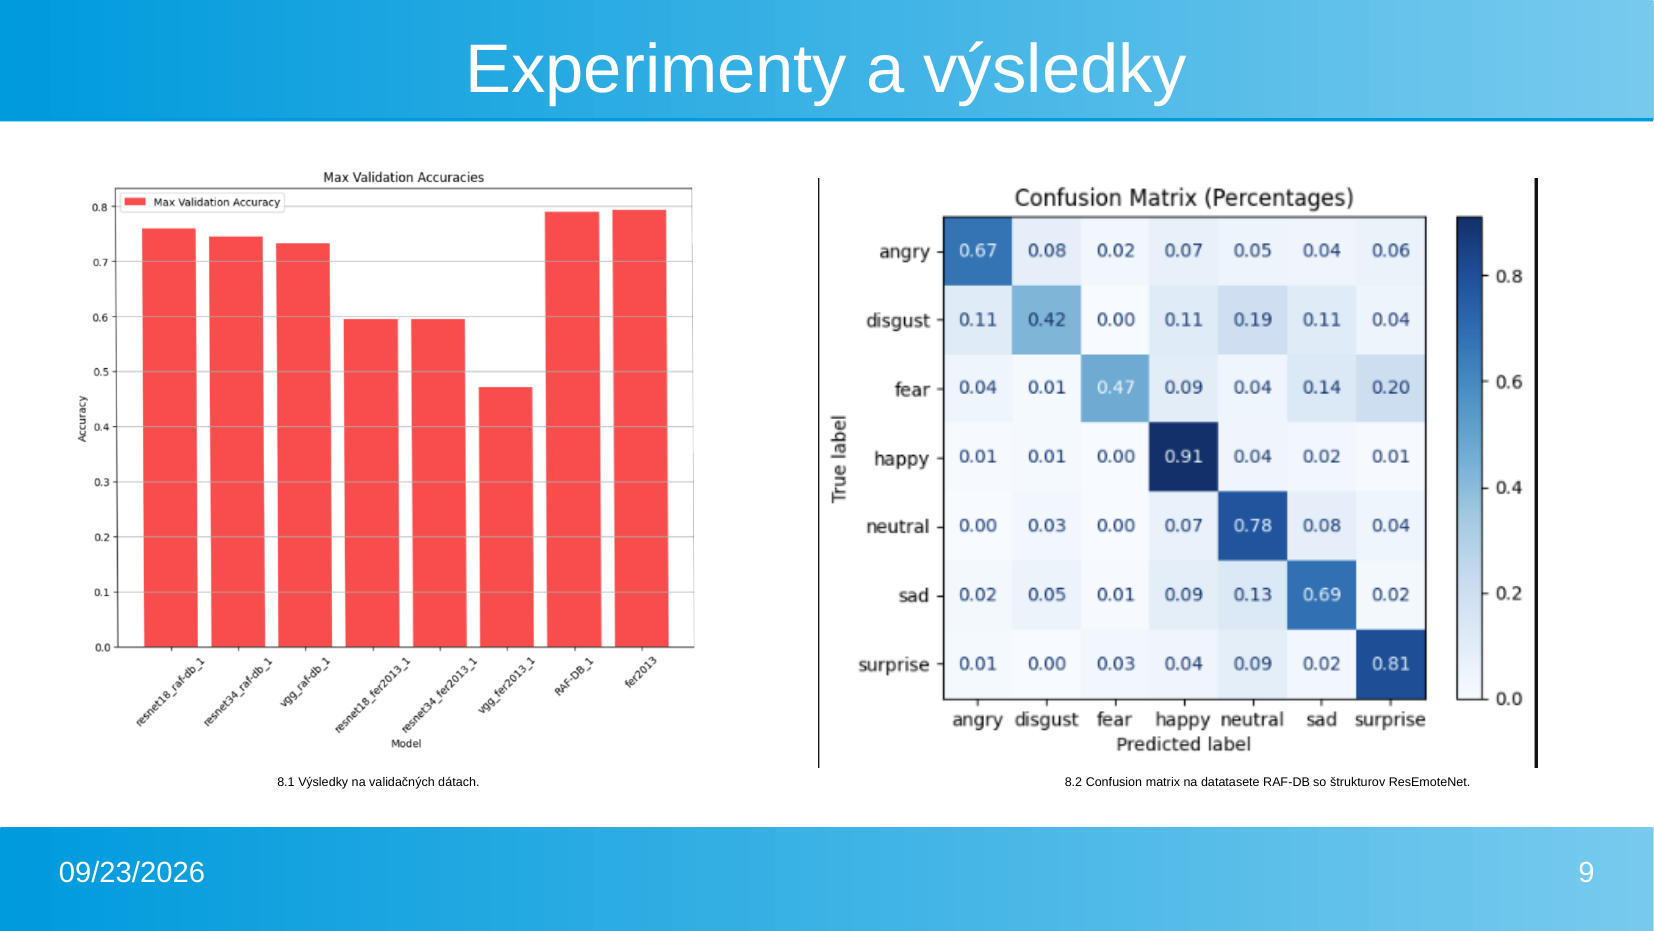

# Experimenty a výsledky
8.1 Výsledky na validačných dátach.
8.2 Confusion matrix na datatasete RAF-DB so štrukturov ResEmoteNet.
9